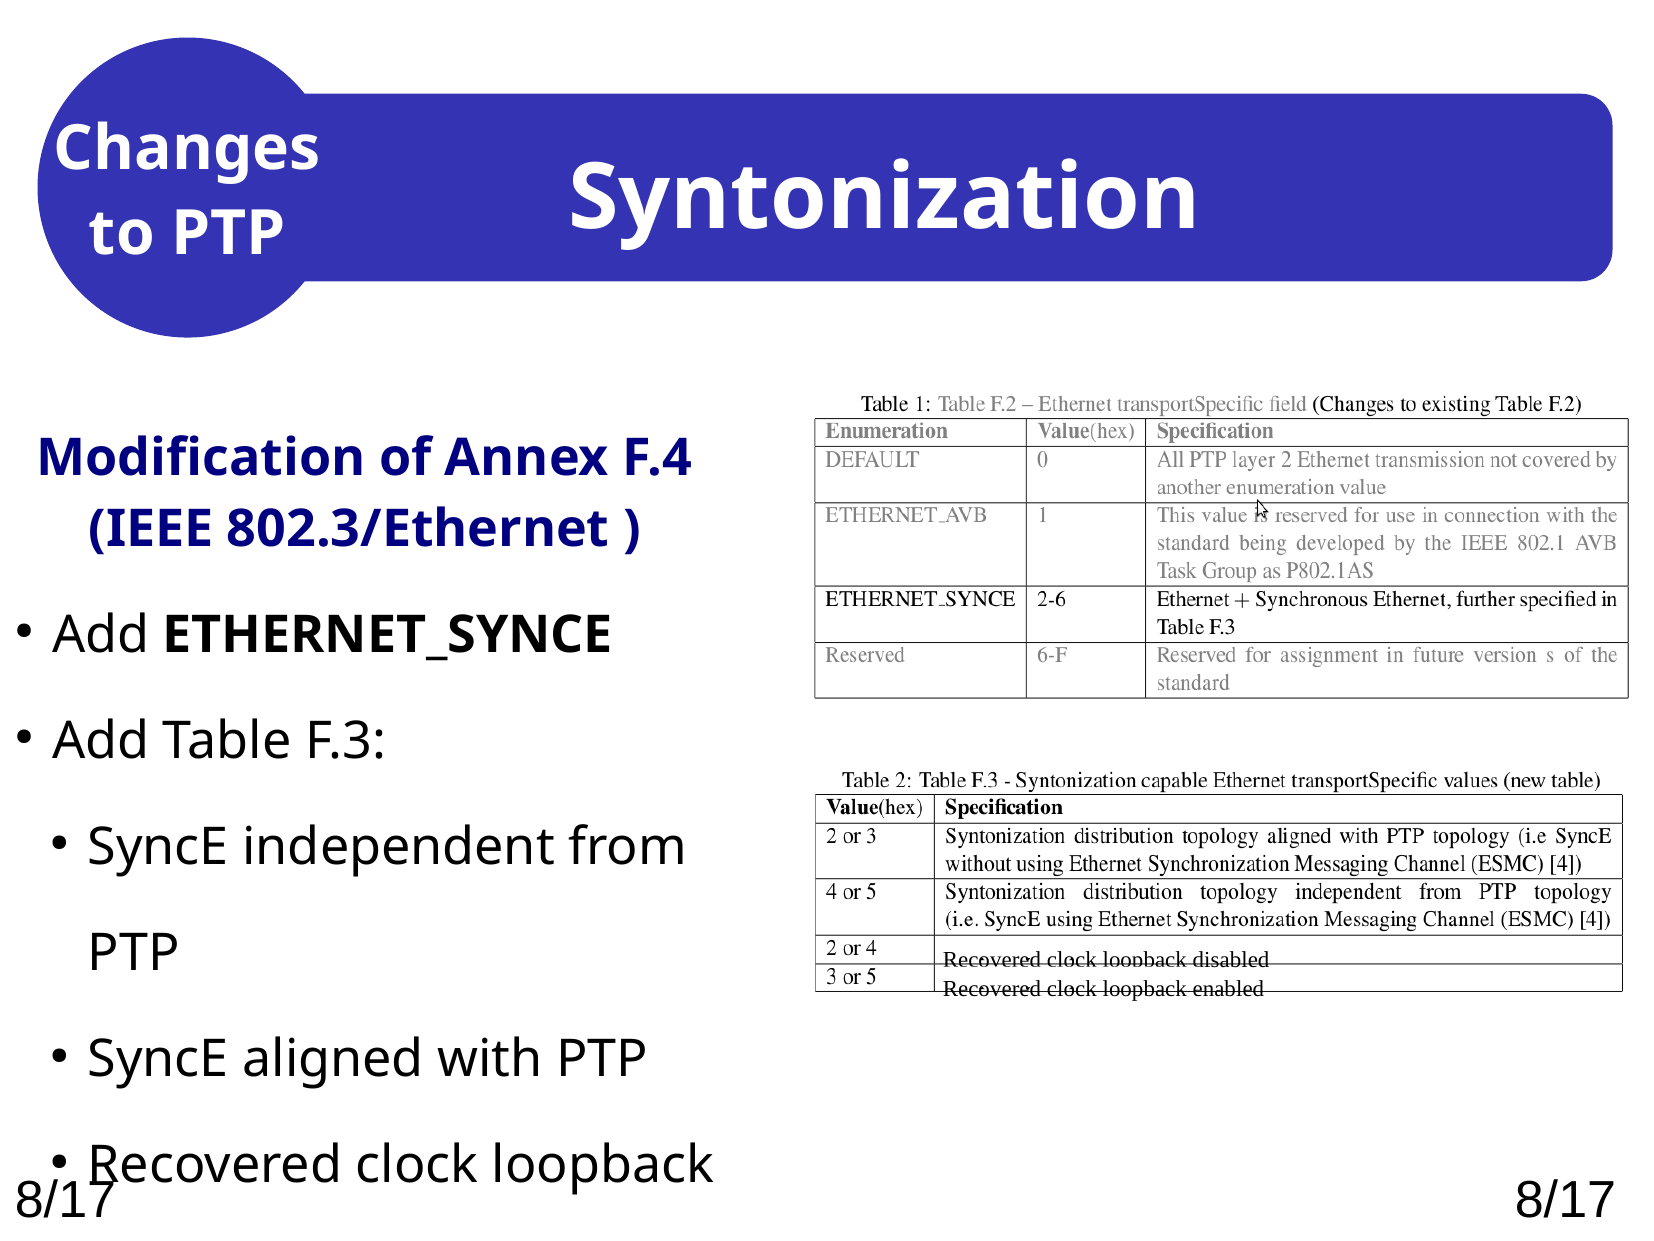

Changes
to PTP
Syntonization
Modification of Annex F.4
(IEEE 802.3/Ethernet )
Add ETHERNET_SYNCE
Add Table F.3:
SyncE independent from PTP
SyncE aligned with PTP
Recovered clock loopback enabled/disabled
Recovered clock loopback disabled
Recovered clock loopback enabled
8/17
8/17